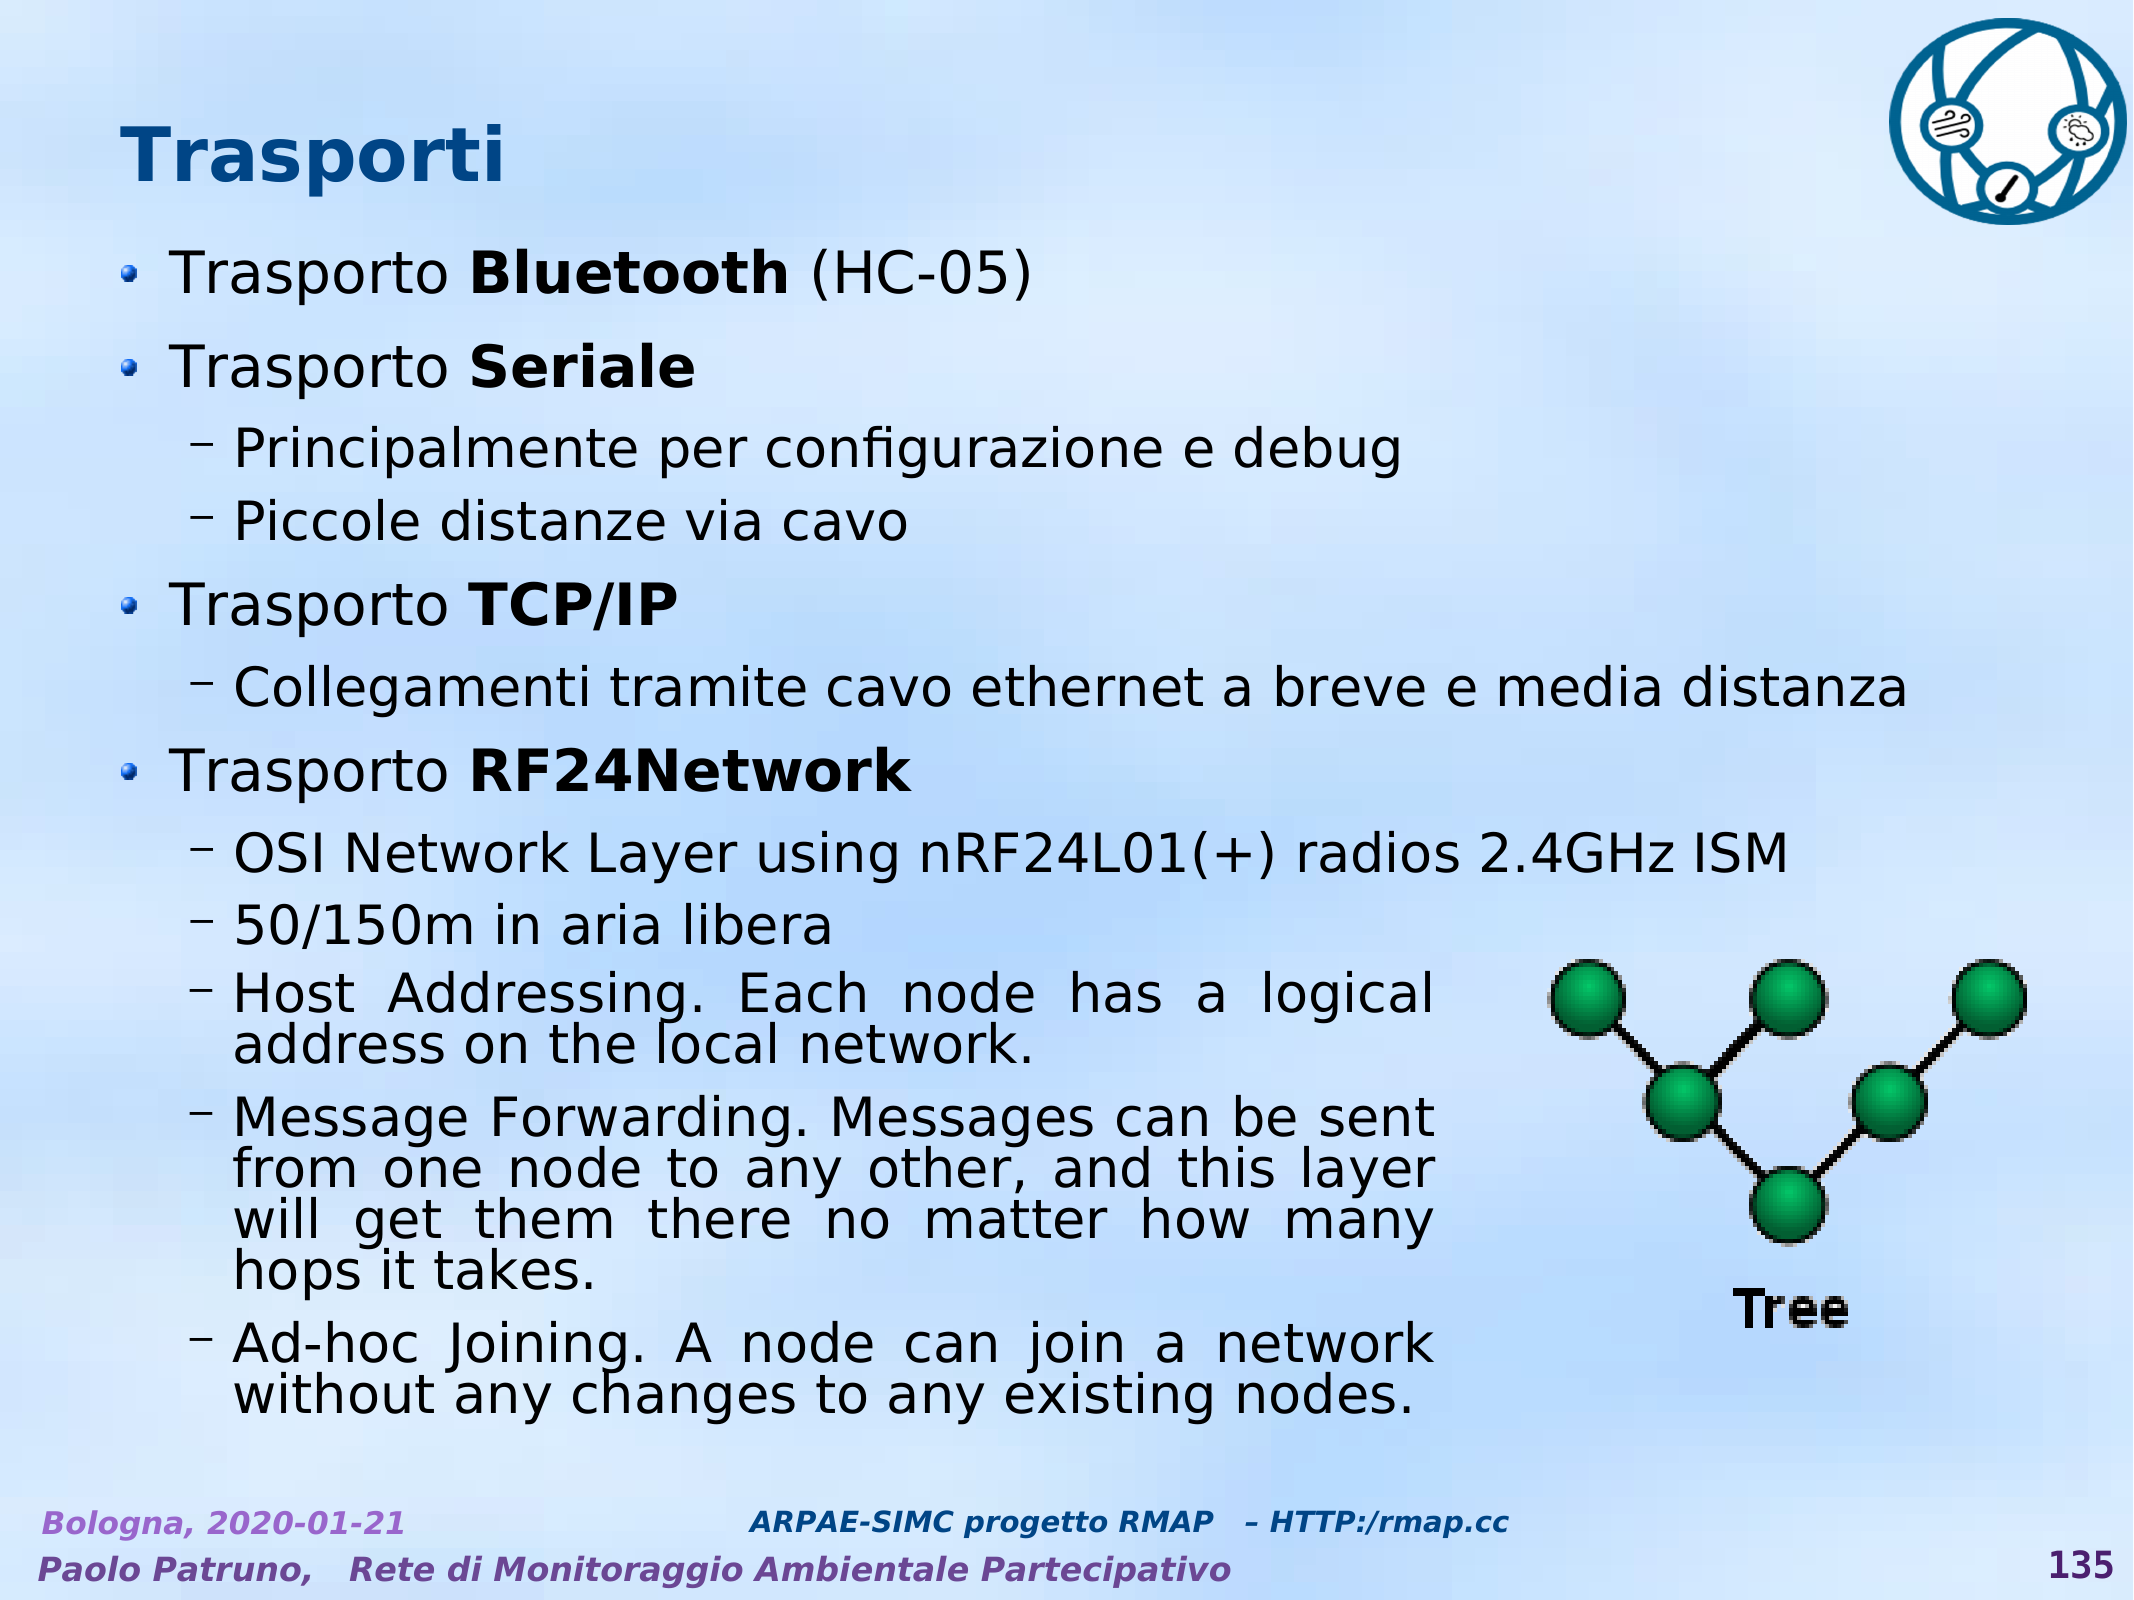

# Trasporti
Trasporto Bluetooth (HC-05)
Trasporto Seriale
Principalmente per configurazione e debug
Piccole distanze via cavo
Trasporto TCP/IP
Collegamenti tramite cavo ethernet a breve e media distanza
Trasporto RF24Network
OSI Network Layer using nRF24L01(+) radios 2.4GHz ISM
50/150m in aria libera
Host Addressing. Each node has a logical address on the local network.
Message Forwarding. Messages can be sent from one node to any other, and this layer will get them there no matter how many hops it takes.
Ad-hoc Joining. A node can join a network without any changes to any existing nodes.